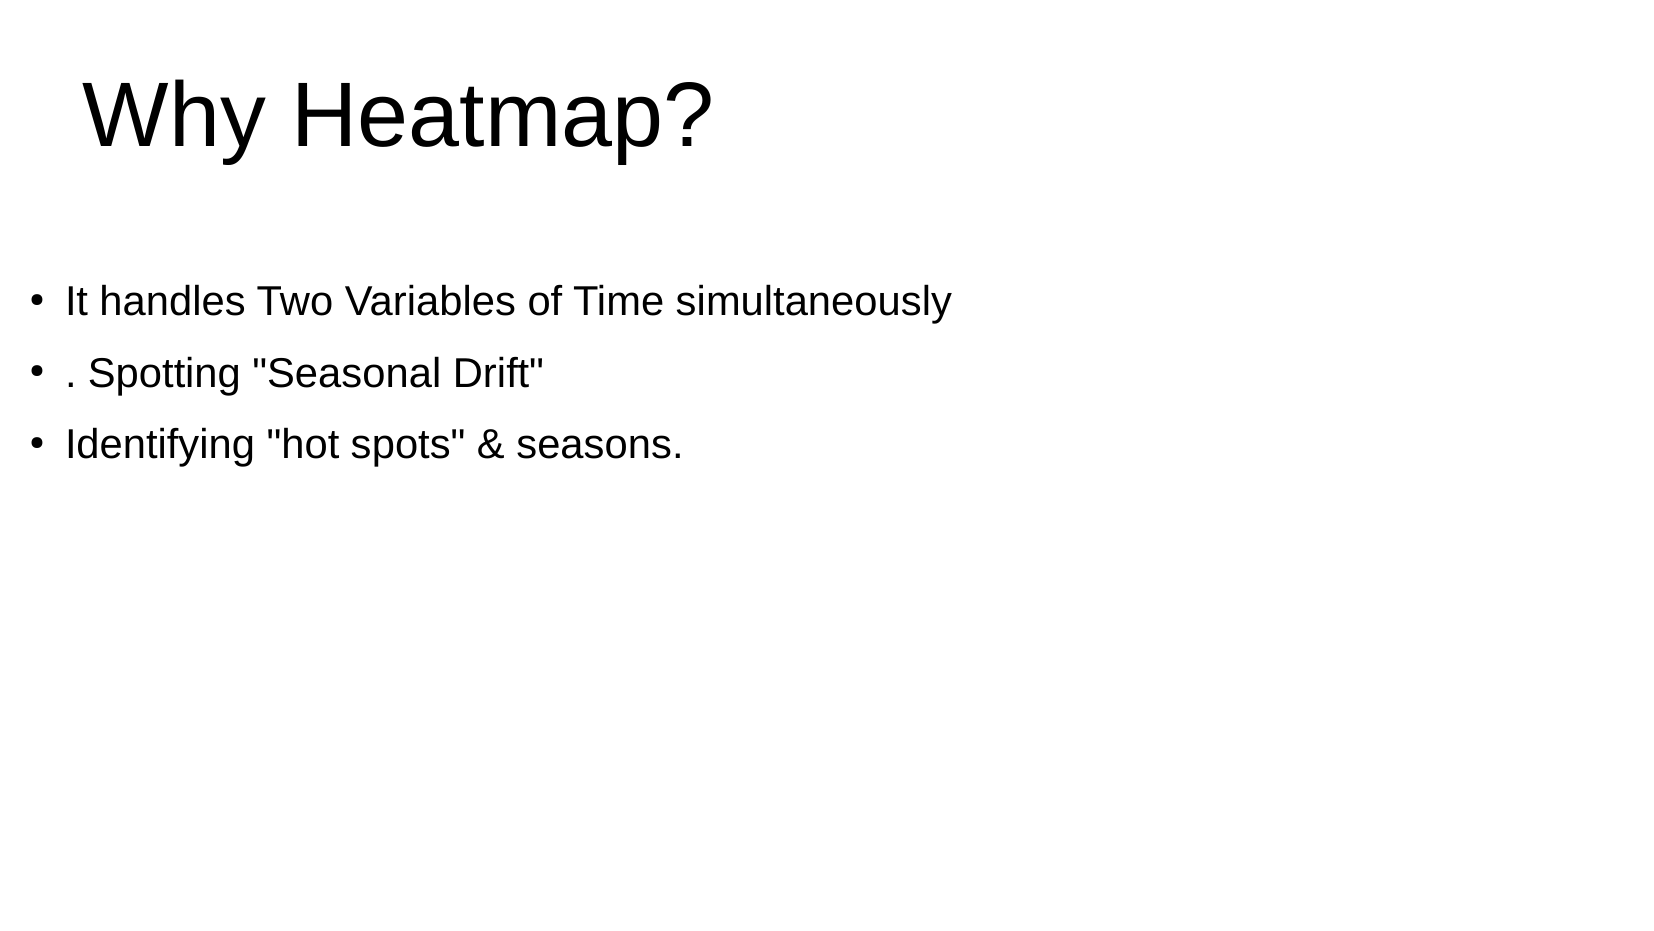

# Why Heatmap?
It handles Two Variables of Time simultaneously
. Spotting "Seasonal Drift"
Identifying "hot spots" & seasons.